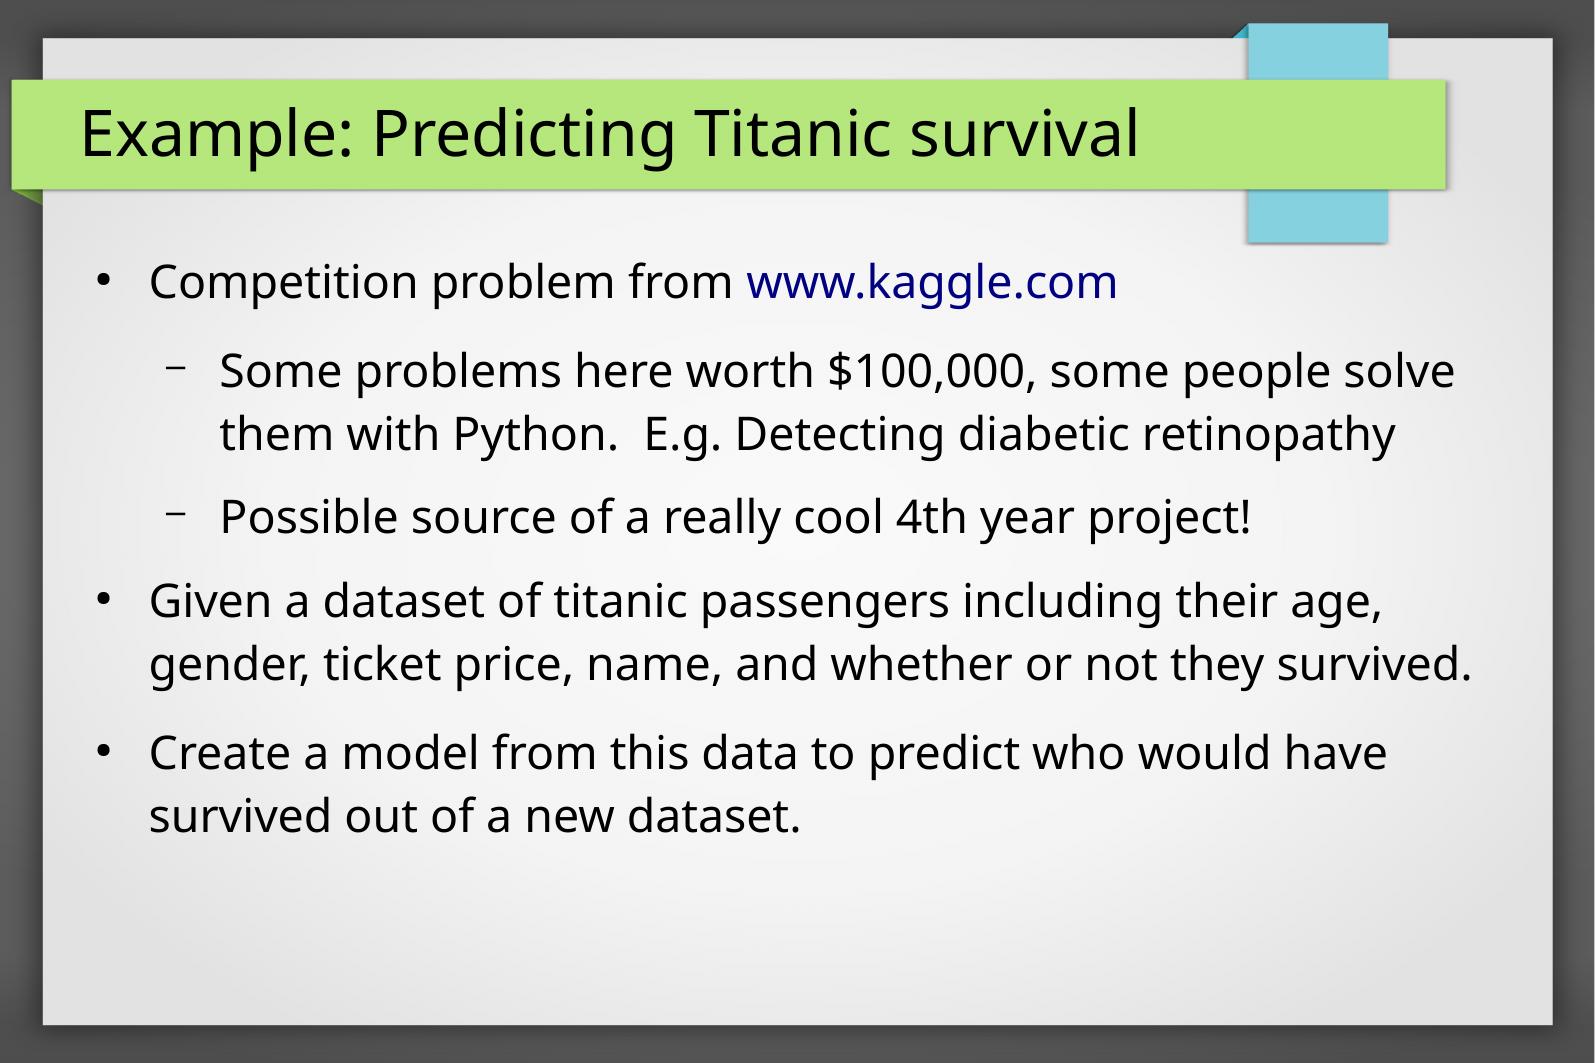

# Example: Predicting Titanic survival
Competition problem from www.kaggle.com
Some problems here worth $100,000, some people solve them with Python. E.g. Detecting diabetic retinopathy
Possible source of a really cool 4th year project!
Given a dataset of titanic passengers including their age, gender, ticket price, name, and whether or not they survived.
Create a model from this data to predict who would have survived out of a new dataset.